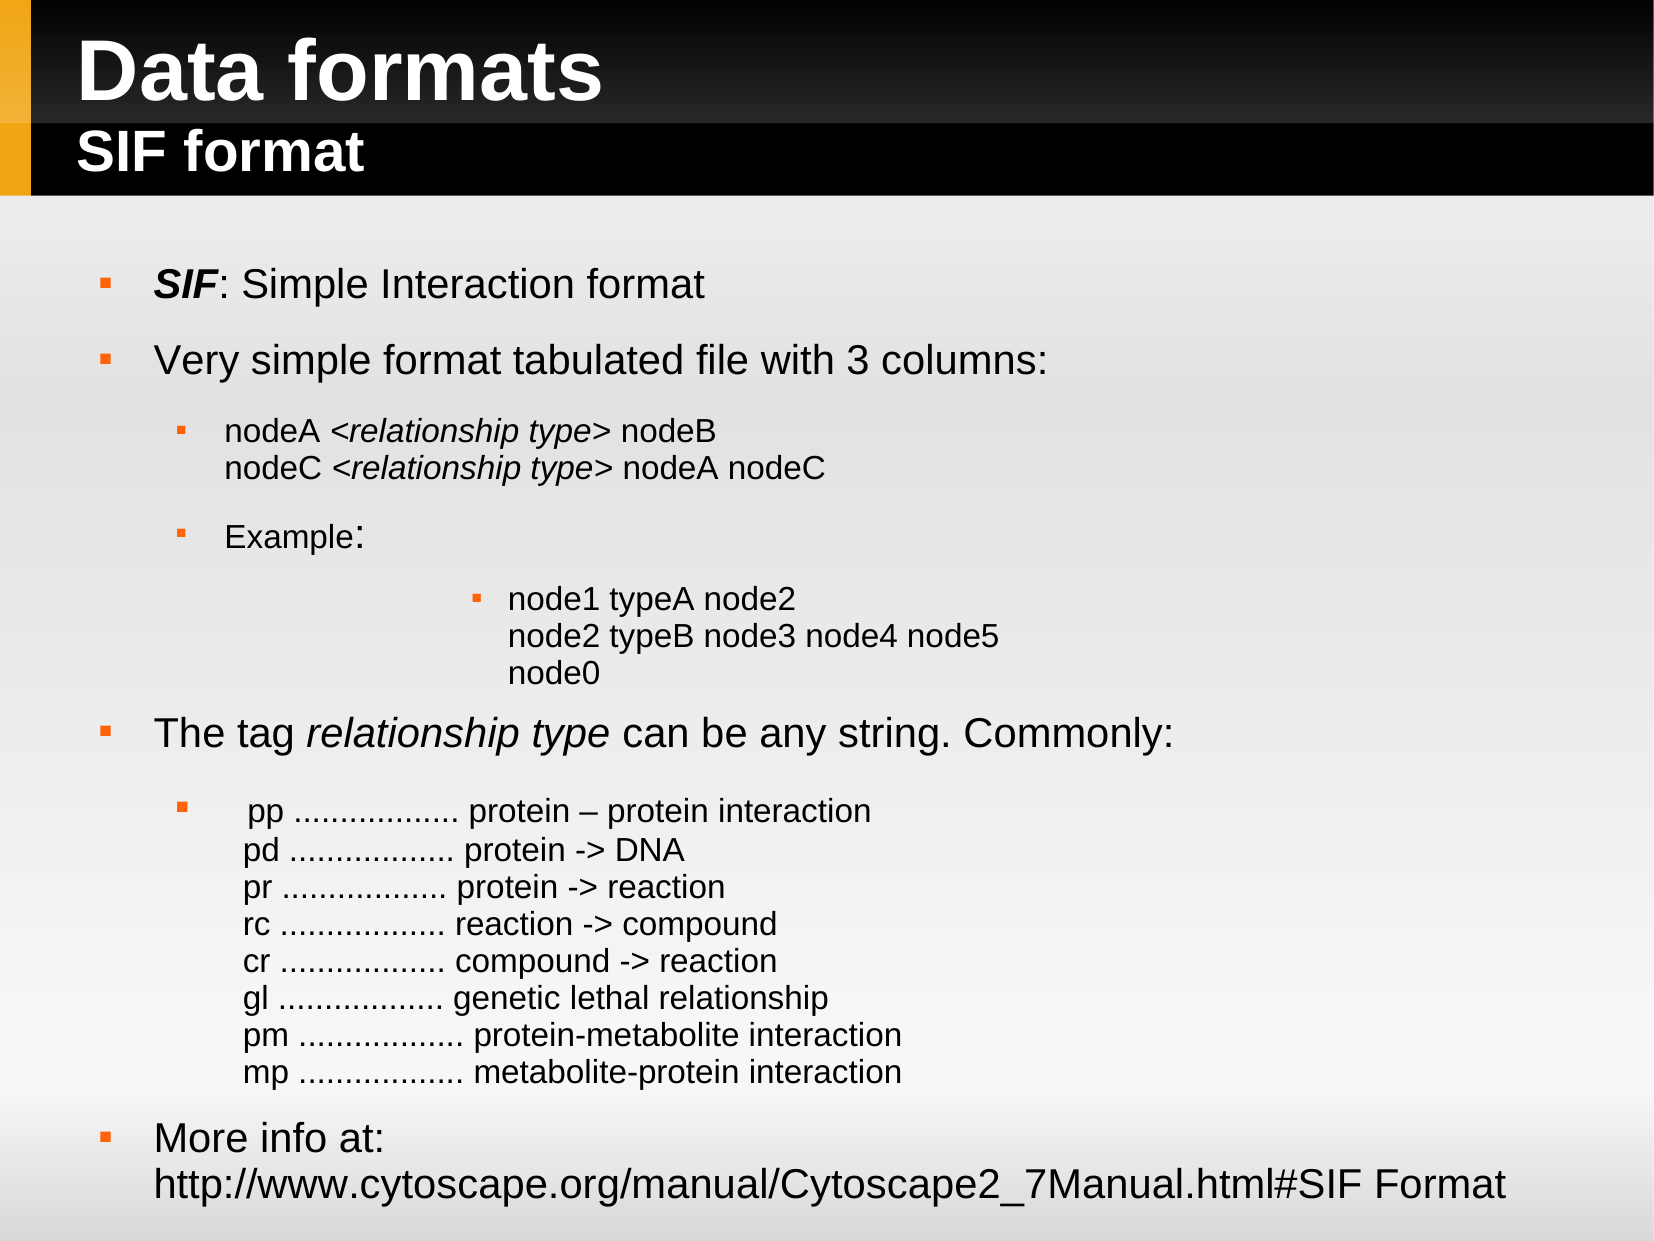

# Data formats SIF format
SIF: Simple Interaction format
Very simple format tabulated file with 3 columns:
nodeA <relationship type> nodeB
nodeC <relationship type> nodeA nodeC
Example:
node1 typeA node2
node2 typeB node3 node4 node5
node0
The tag relationship type can be any string. Commonly:
 pp .................. protein – protein interaction
 pd .................. protein -> DNA
 pr .................. protein -> reaction
 rc .................. reaction -> compound
 cr .................. compound -> reaction
 gl .................. genetic lethal relationship
 pm .................. protein-metabolite interaction
 mp .................. metabolite-protein interaction
More info at: http://www.cytoscape.org/manual/Cytoscape2_7Manual.html#SIF Format